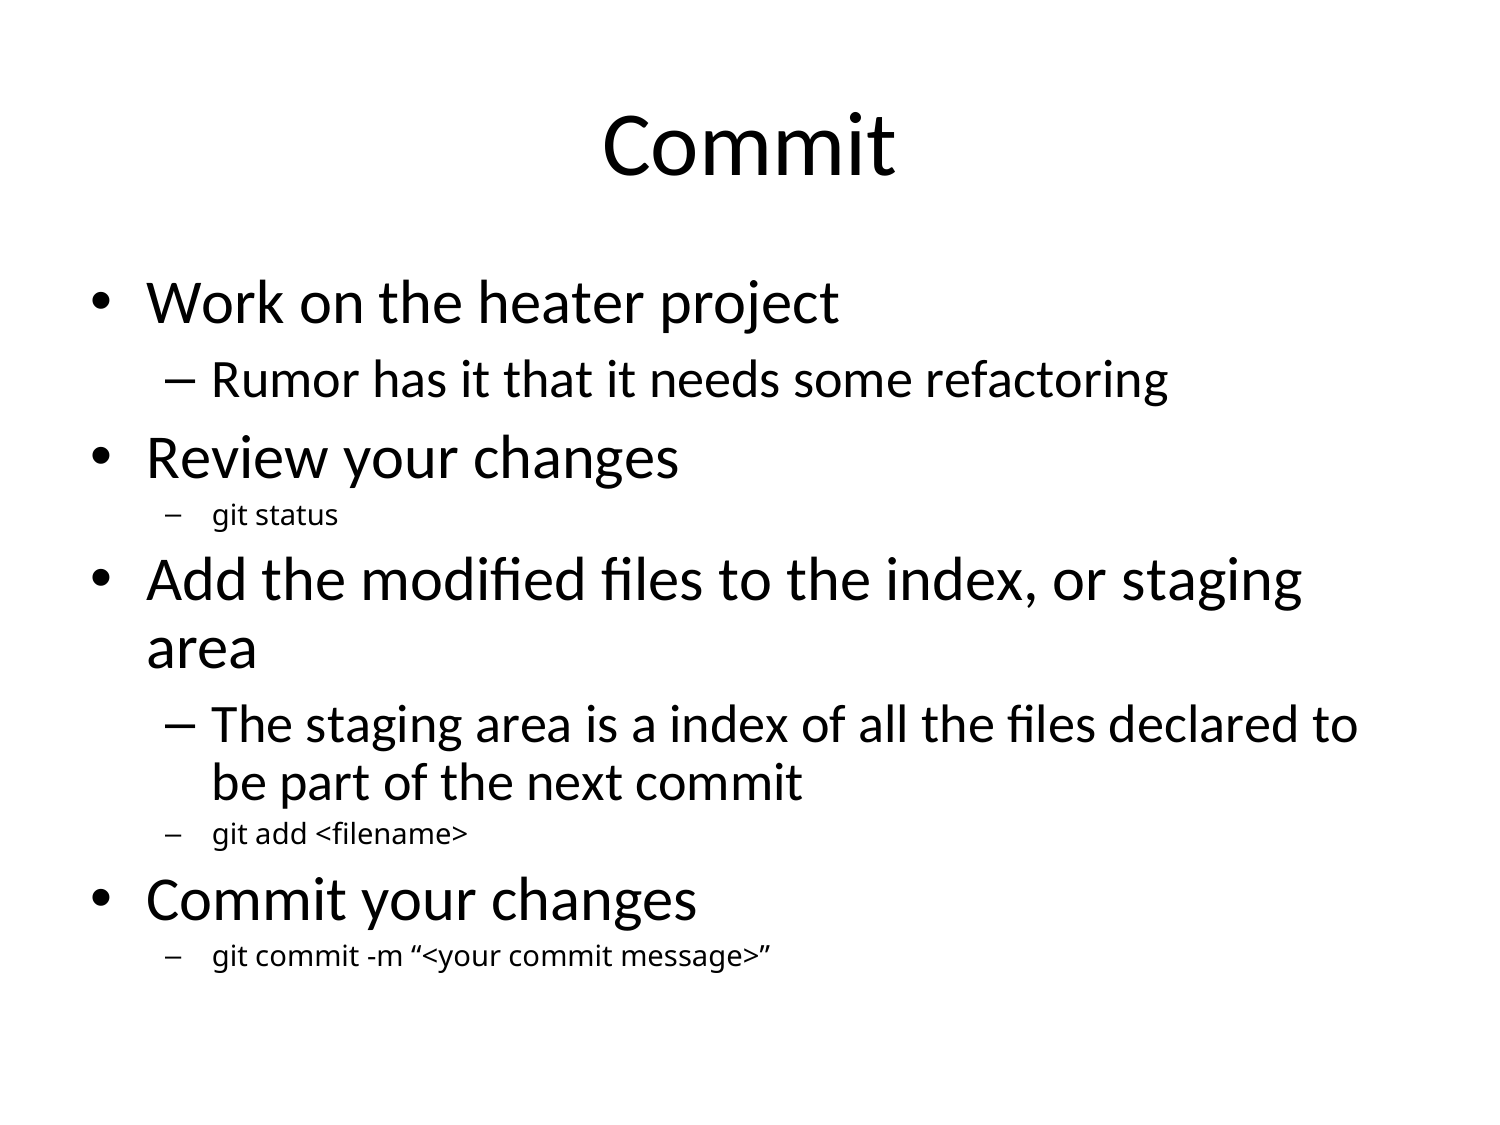

# Commit
Work on the heater project
Rumor has it that it needs some refactoring
Review your changes
git status
Add the modified files to the index, or staging area
The staging area is a index of all the files declared to be part of the next commit
git add <filename>
Commit your changes
git commit -m “<your commit message>”